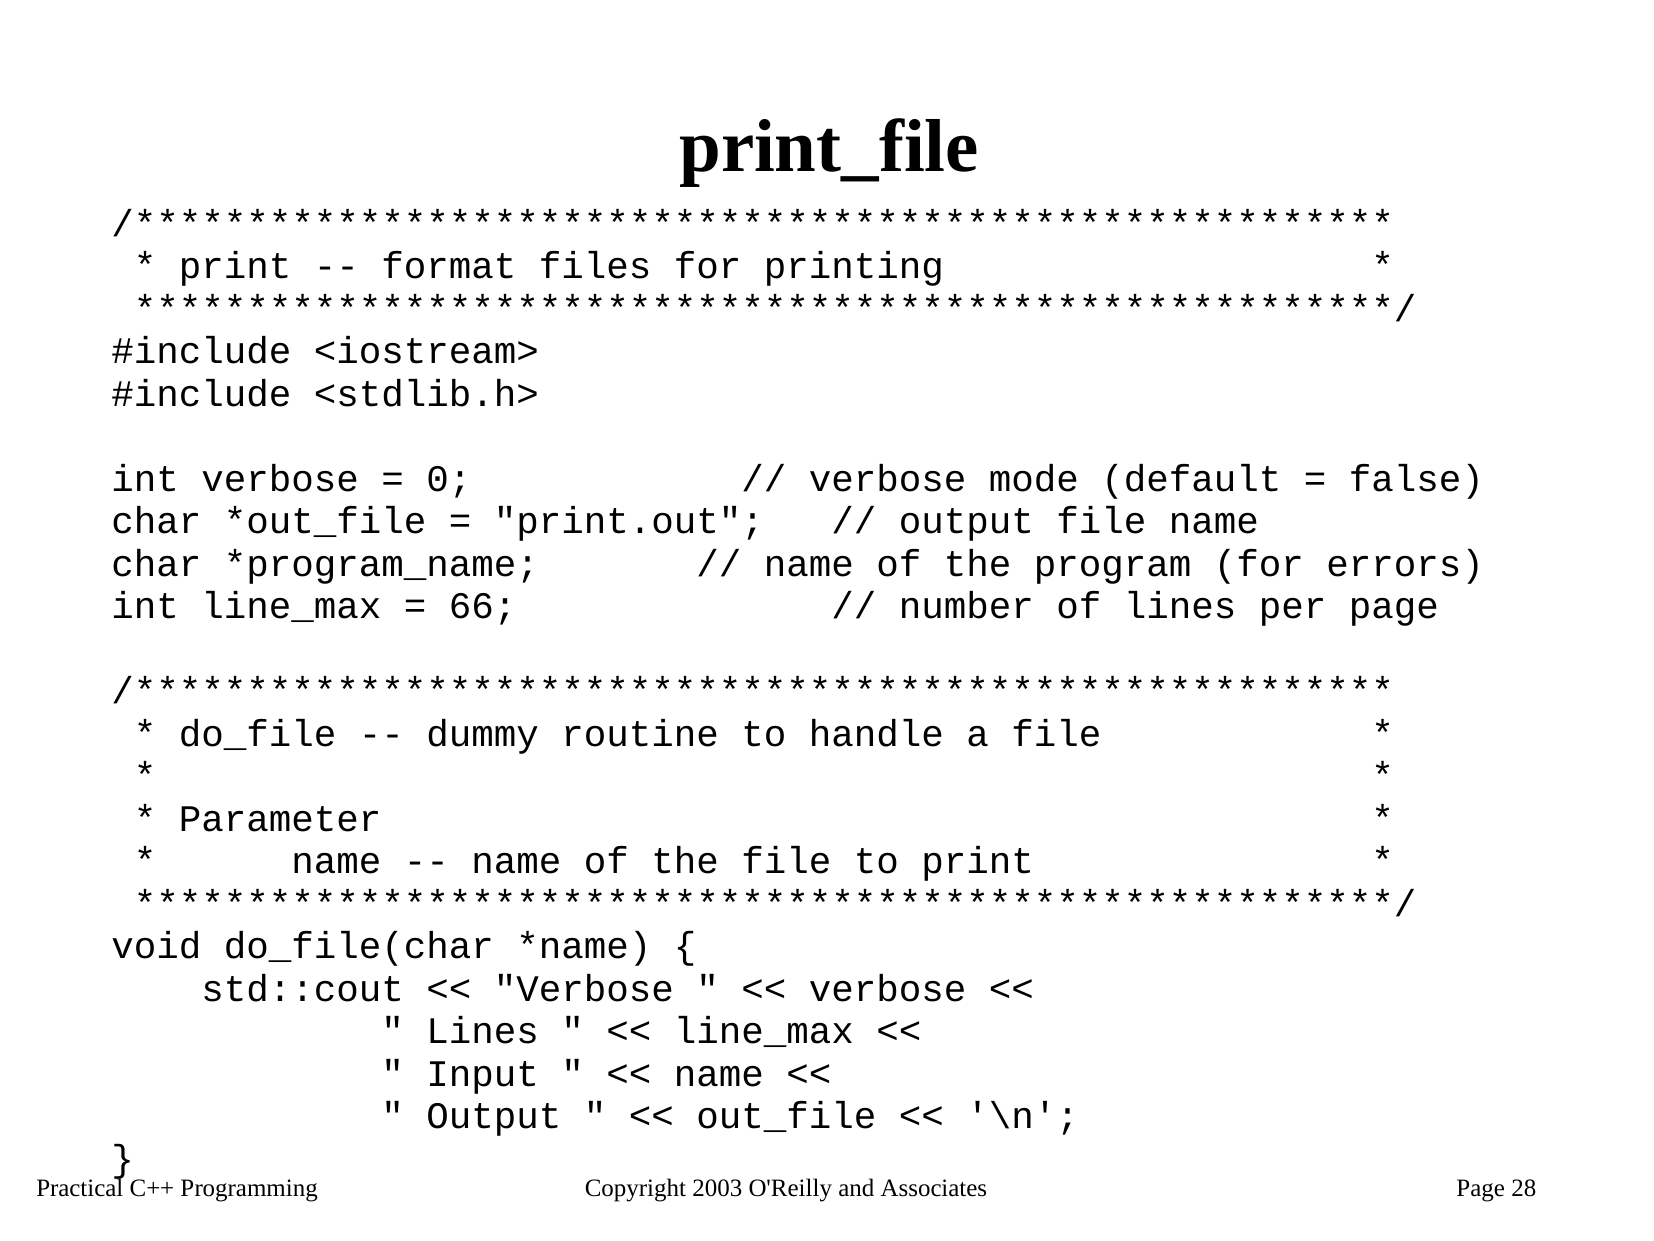

# print_file
/********************************************************
 * print -- format files for printing                   *
 ********************************************************/
#include <iostream>
#include <stdlib.h>
int verbose = 0;            // verbose mode (default = false)
char *out_file = "print.out";   // output file name
char *program_name;       // name of the program (for errors)
int line_max = 66;              // number of lines per page
/********************************************************
 * do_file -- dummy routine to handle a file            *
 *                                                      *
 * Parameter                                            *
 *      name -- name of the file to print               *
 ********************************************************/
void do_file(char *name) {
    std::cout << "Verbose " << verbose <<
 " Lines " << line_max <<
            " Input " << name <<
 " Output " << out_file << '\n';
}